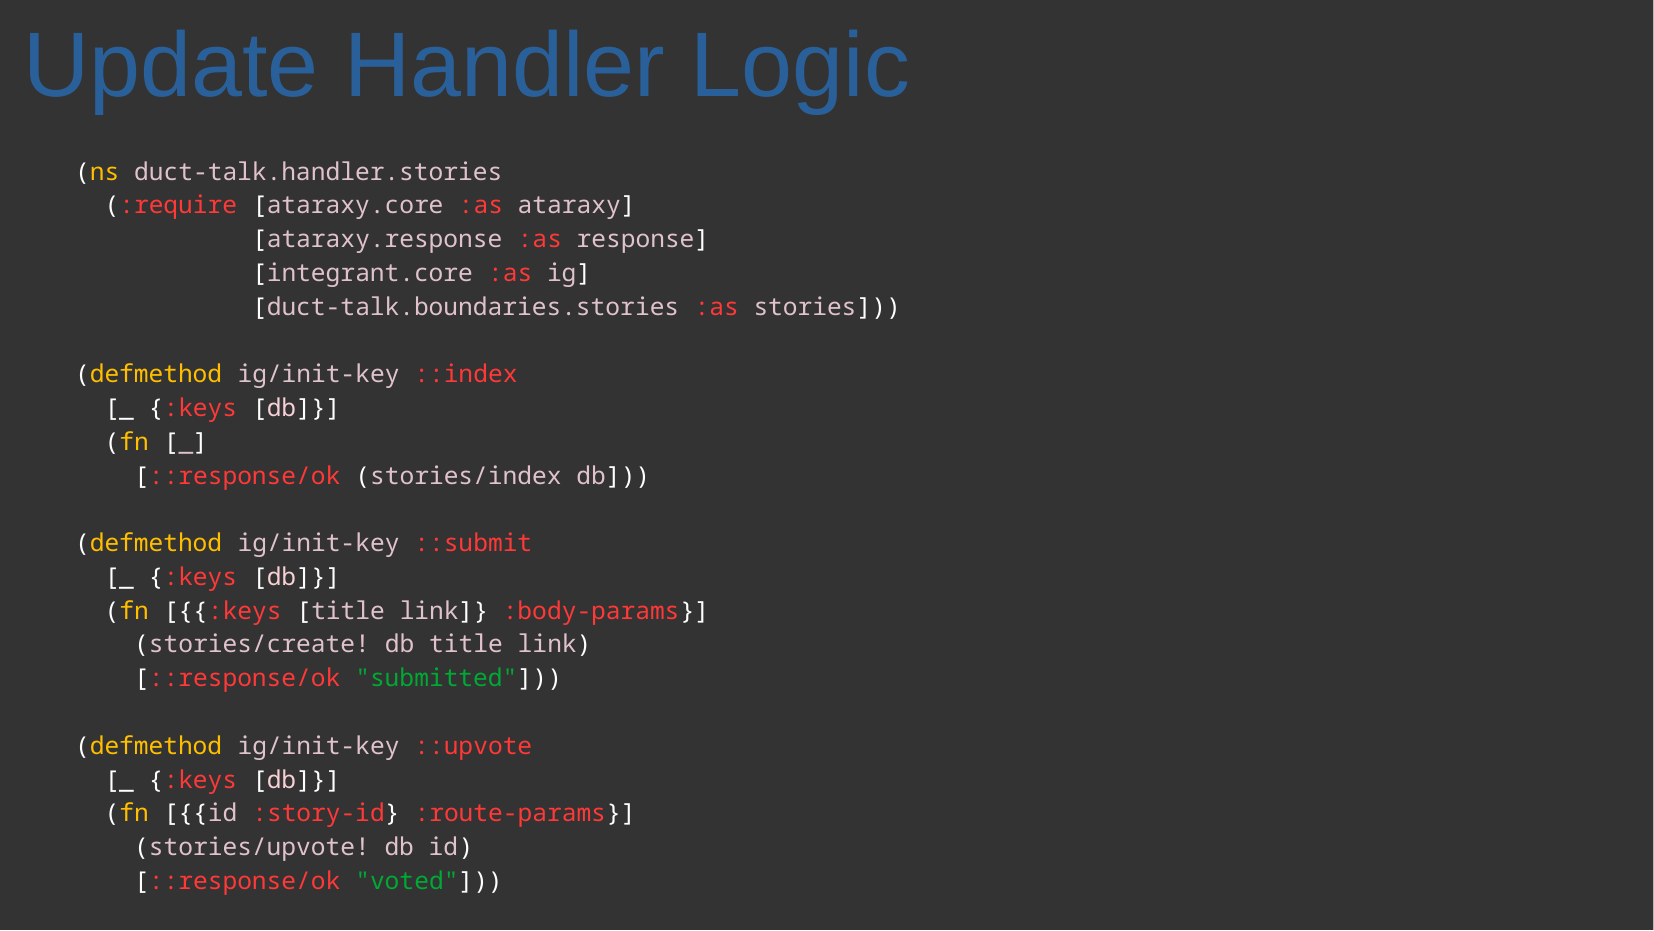

# Update Handler Logic
(ns duct-talk.handler.stories
 (:require [ataraxy.core :as ataraxy]
 [ataraxy.response :as response]
 [integrant.core :as ig]
 [duct-talk.boundaries.stories :as stories]))
(defmethod ig/init-key ::index
 [_ {:keys [db]}]
 (fn [_]
 [::response/ok (stories/index db]))
(defmethod ig/init-key ::submit
 [_ {:keys [db]}]
 (fn [{{:keys [title link]} :body-params}]
 (stories/create! db title link)
 [::response/ok "submitted"]))
(defmethod ig/init-key ::upvote
 [_ {:keys [db]}]
 (fn [{{id :story-id} :route-params}]
 (stories/upvote! db id)
 [::response/ok "voted"]))